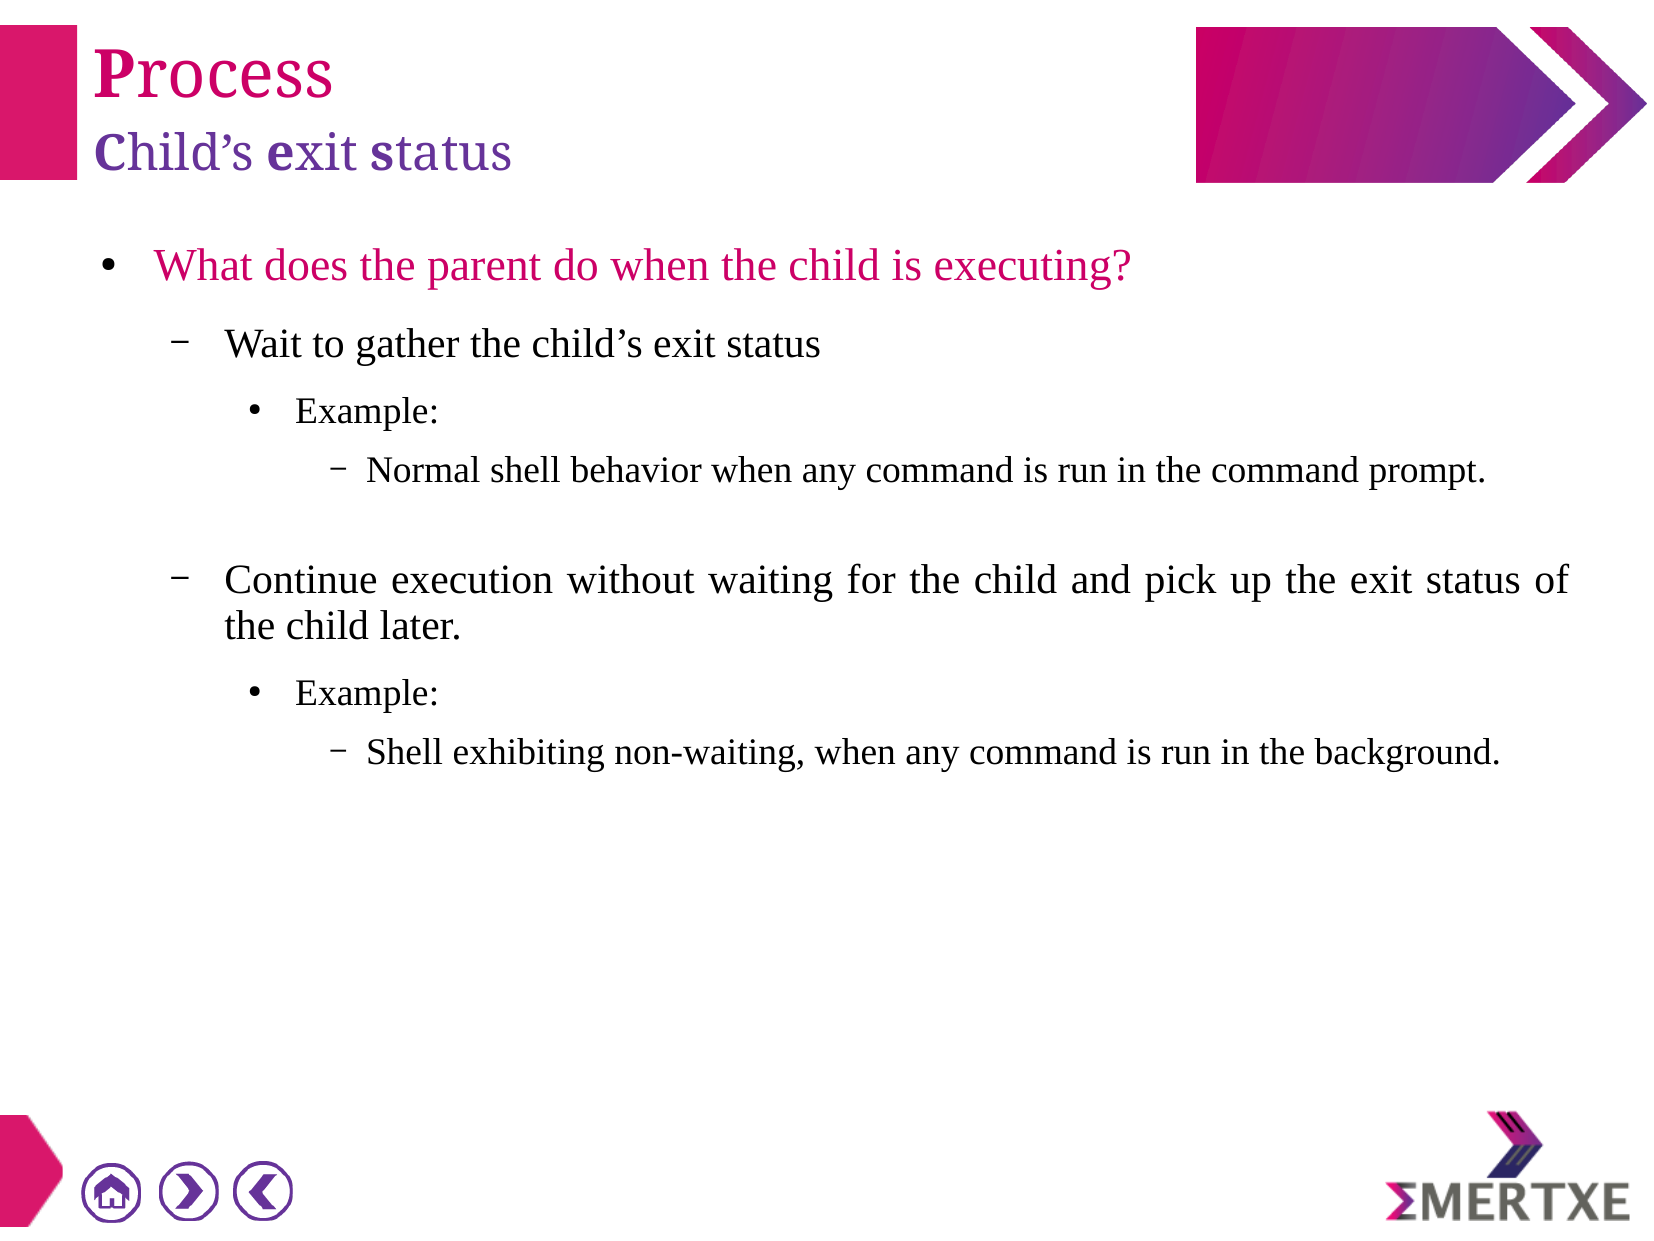

# Process Child’s exit status
What does the parent do when the child is executing?
Wait to gather the child’s exit status
Example:
Normal shell behavior when any command is run in the command prompt.
Continue execution without waiting for the child and pick up the exit status of the child later.
Example:
Shell exhibiting non-waiting, when any command is run in the background.